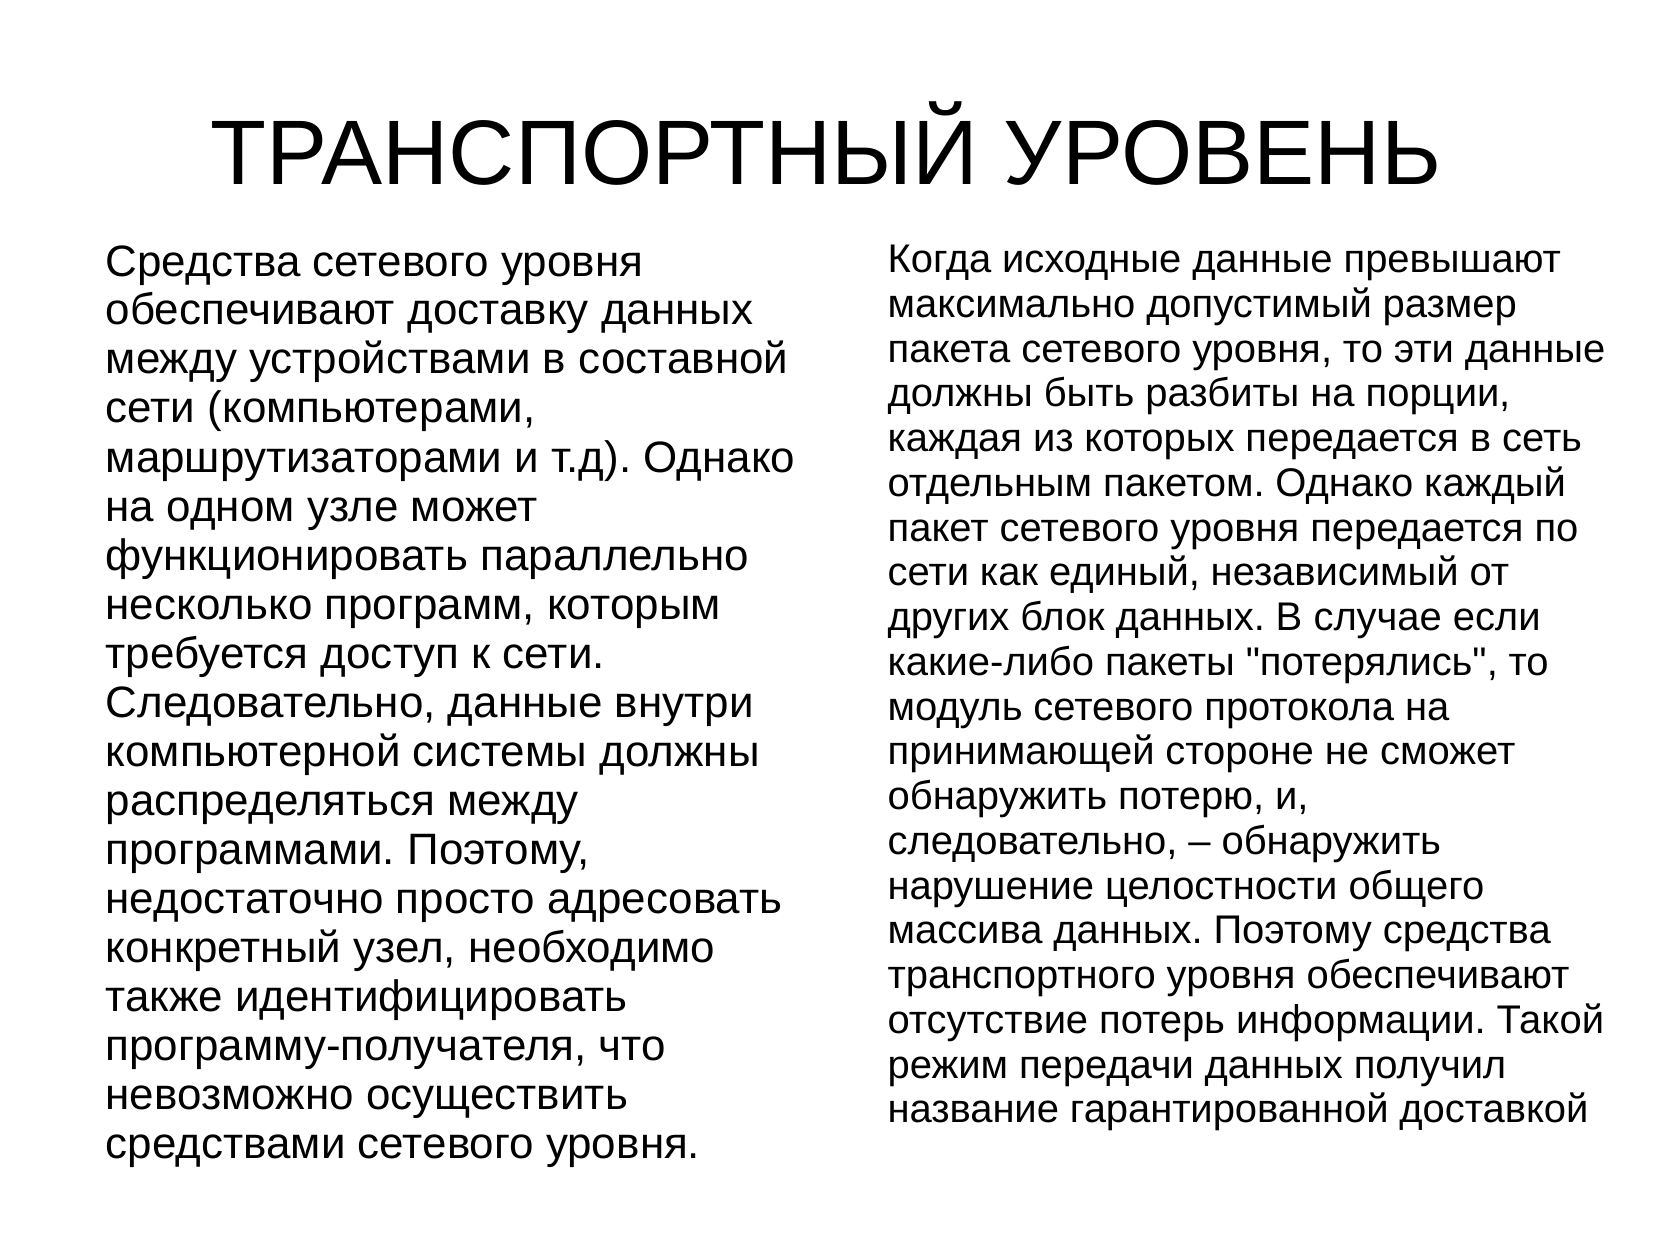

# ТРАНСПОРТНЫЙ УРОВЕНЬ
Средства сетевого уровня обеспечивают доставку данных между устройствами в составной сети (компьютерами, маршрутизаторами и т.д). Однако на одном узле может функционировать параллельно несколько программ, которым требуется доступ к сети. Следовательно, данные внутри компьютерной системы должны распределяться между программами. Поэтому, недостаточно просто адресовать конкретный узел, необходимо также идентифицировать программу-получателя, что невозможно осуществить средствами сетевого уровня.
Когда исходные данные превышают максимально допустимый размер пакета сетевого уровня, то эти данные должны быть разбиты на порции, каждая из которых передается в сеть отдельным пакетом. Однако каждый пакет сетевого уровня передается по сети как единый, независимый от других блок данных. В случае если какие-либо пакеты "потерялись", то модуль сетевого протокола на принимающей стороне не сможет обнаружить потерю, и, следовательно, – обнаружить нарушение целостности общего массива данных. Поэтому средства транспортного уровня обеспечивают отсутствие потерь информации. Такой режим передачи данных получил название гарантированной доставкой